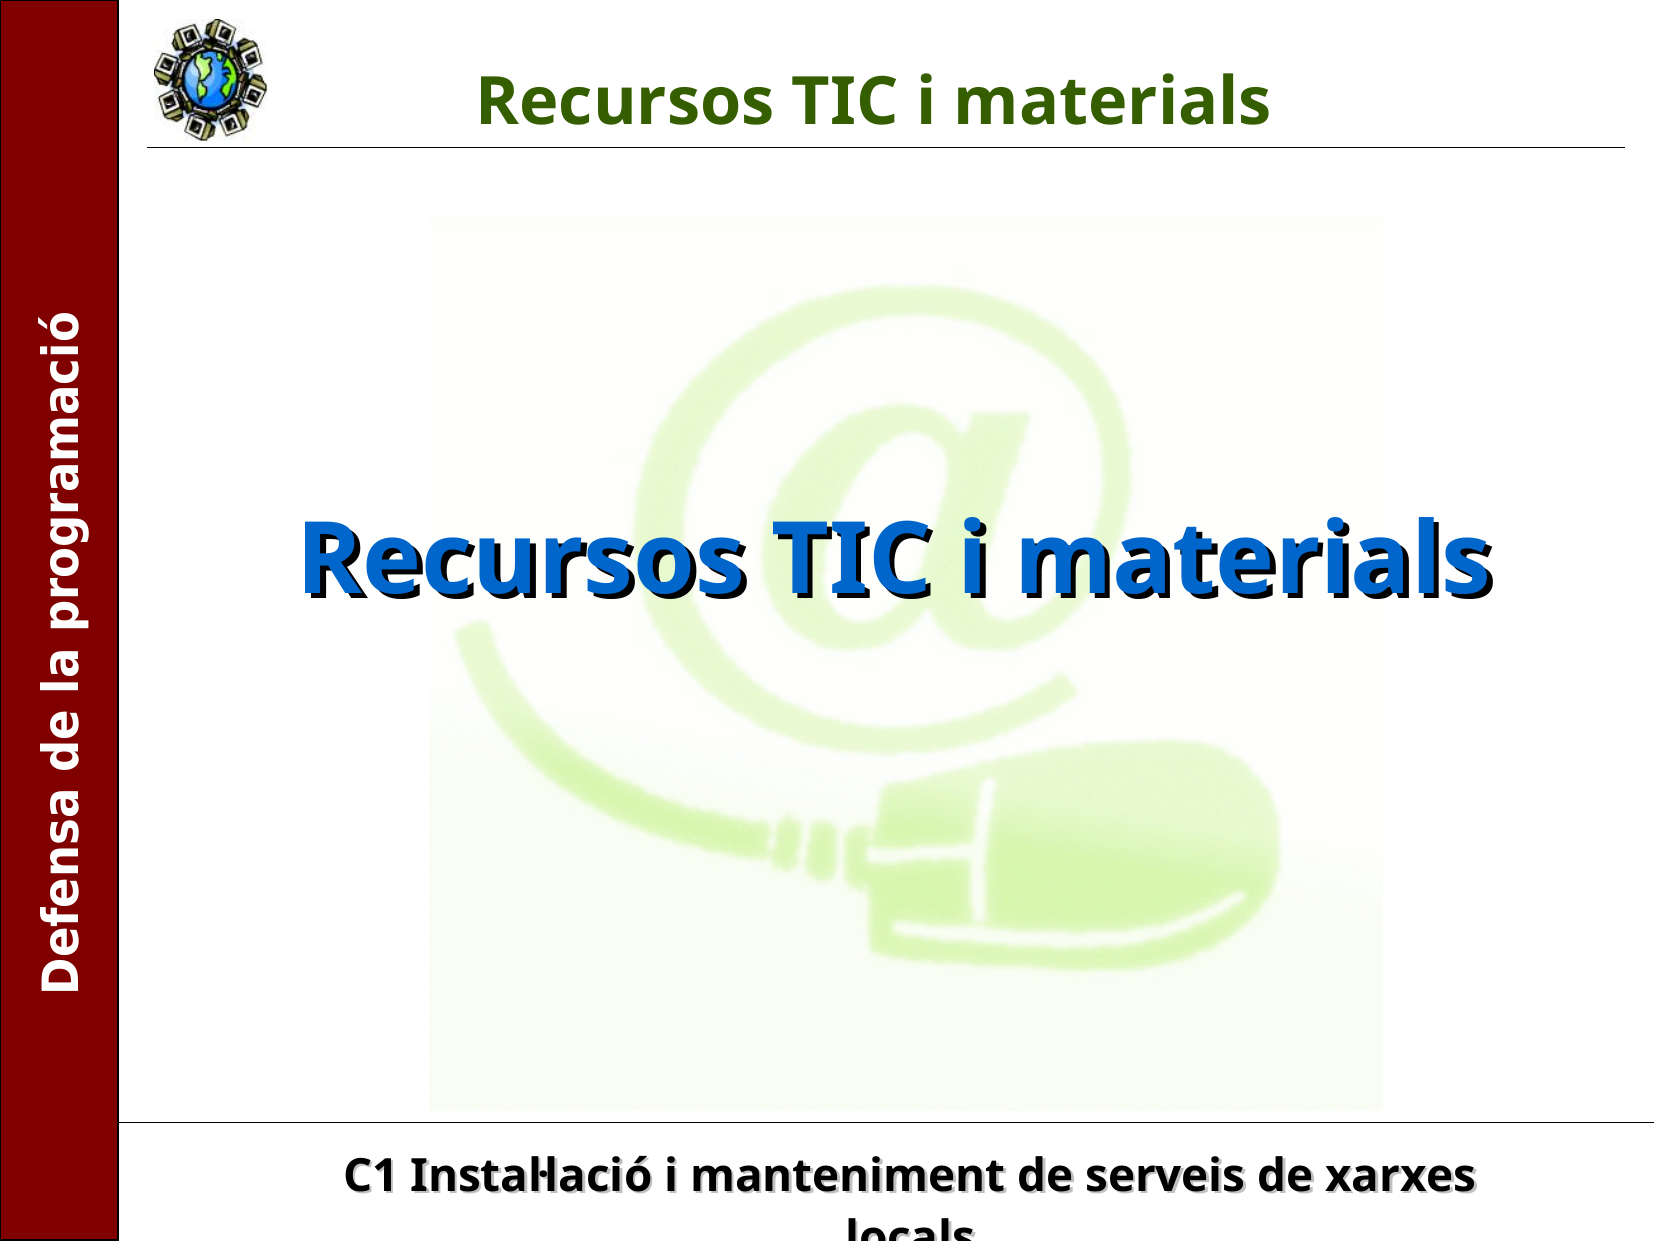

# Recursos TIC i materials
Recursos TIC i materials